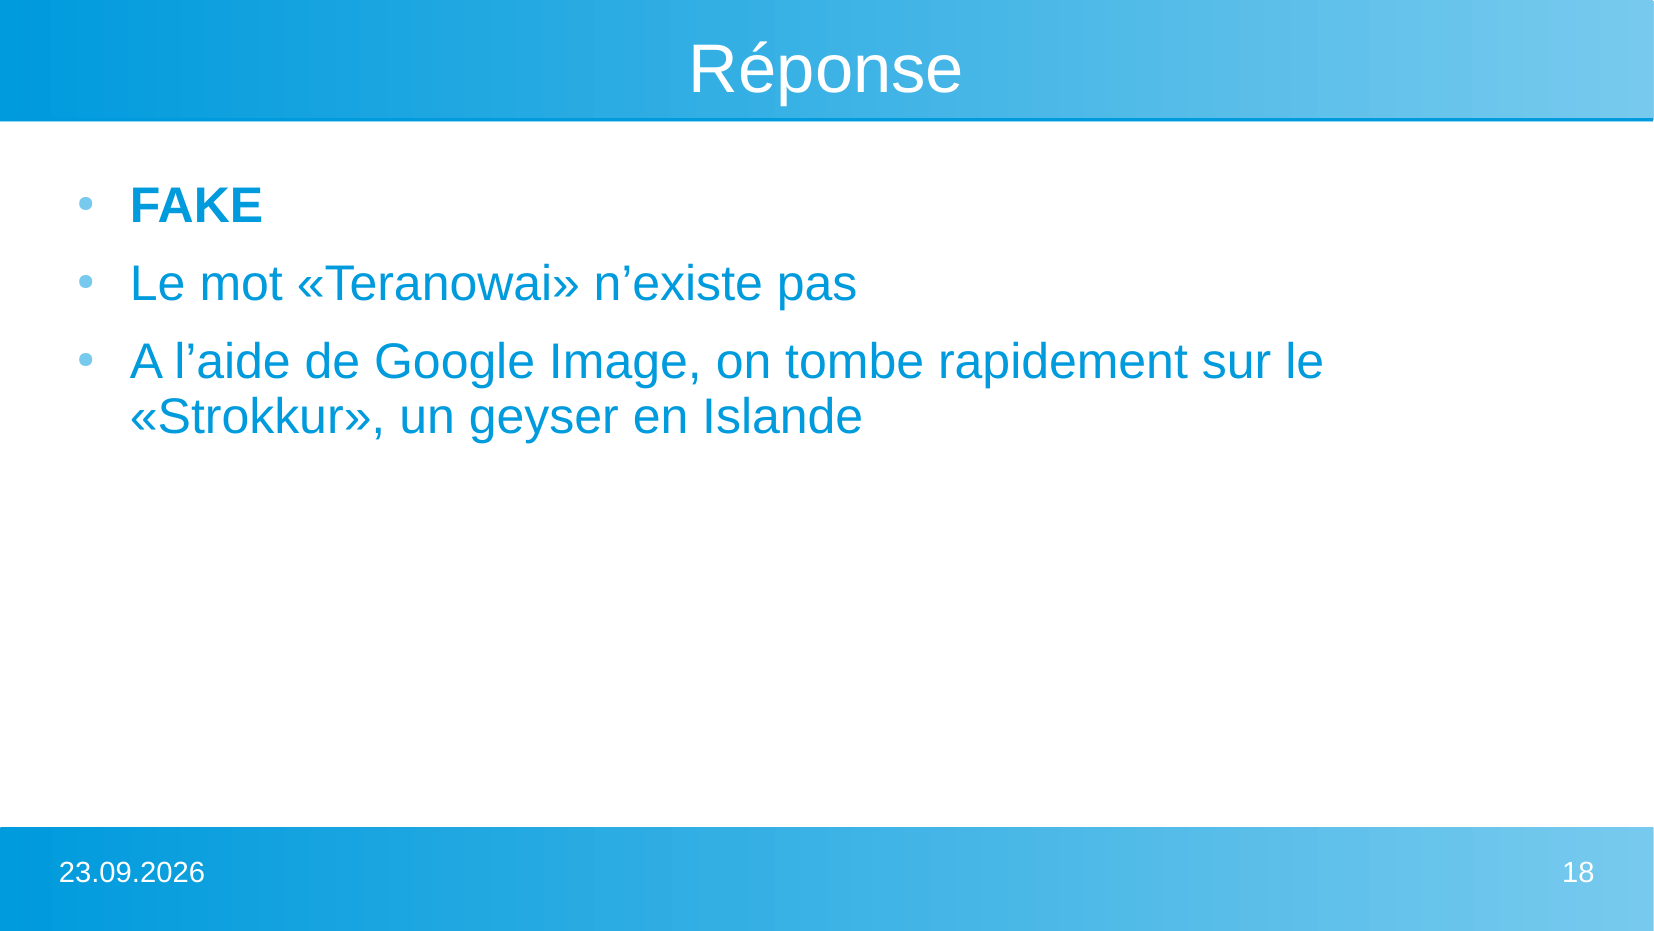

# Réponse
FAKE
Le mot «Teranowai» n’existe pas
A l’aide de Google Image, on tombe rapidement sur le «Strokkur», un geyser en Islande
18